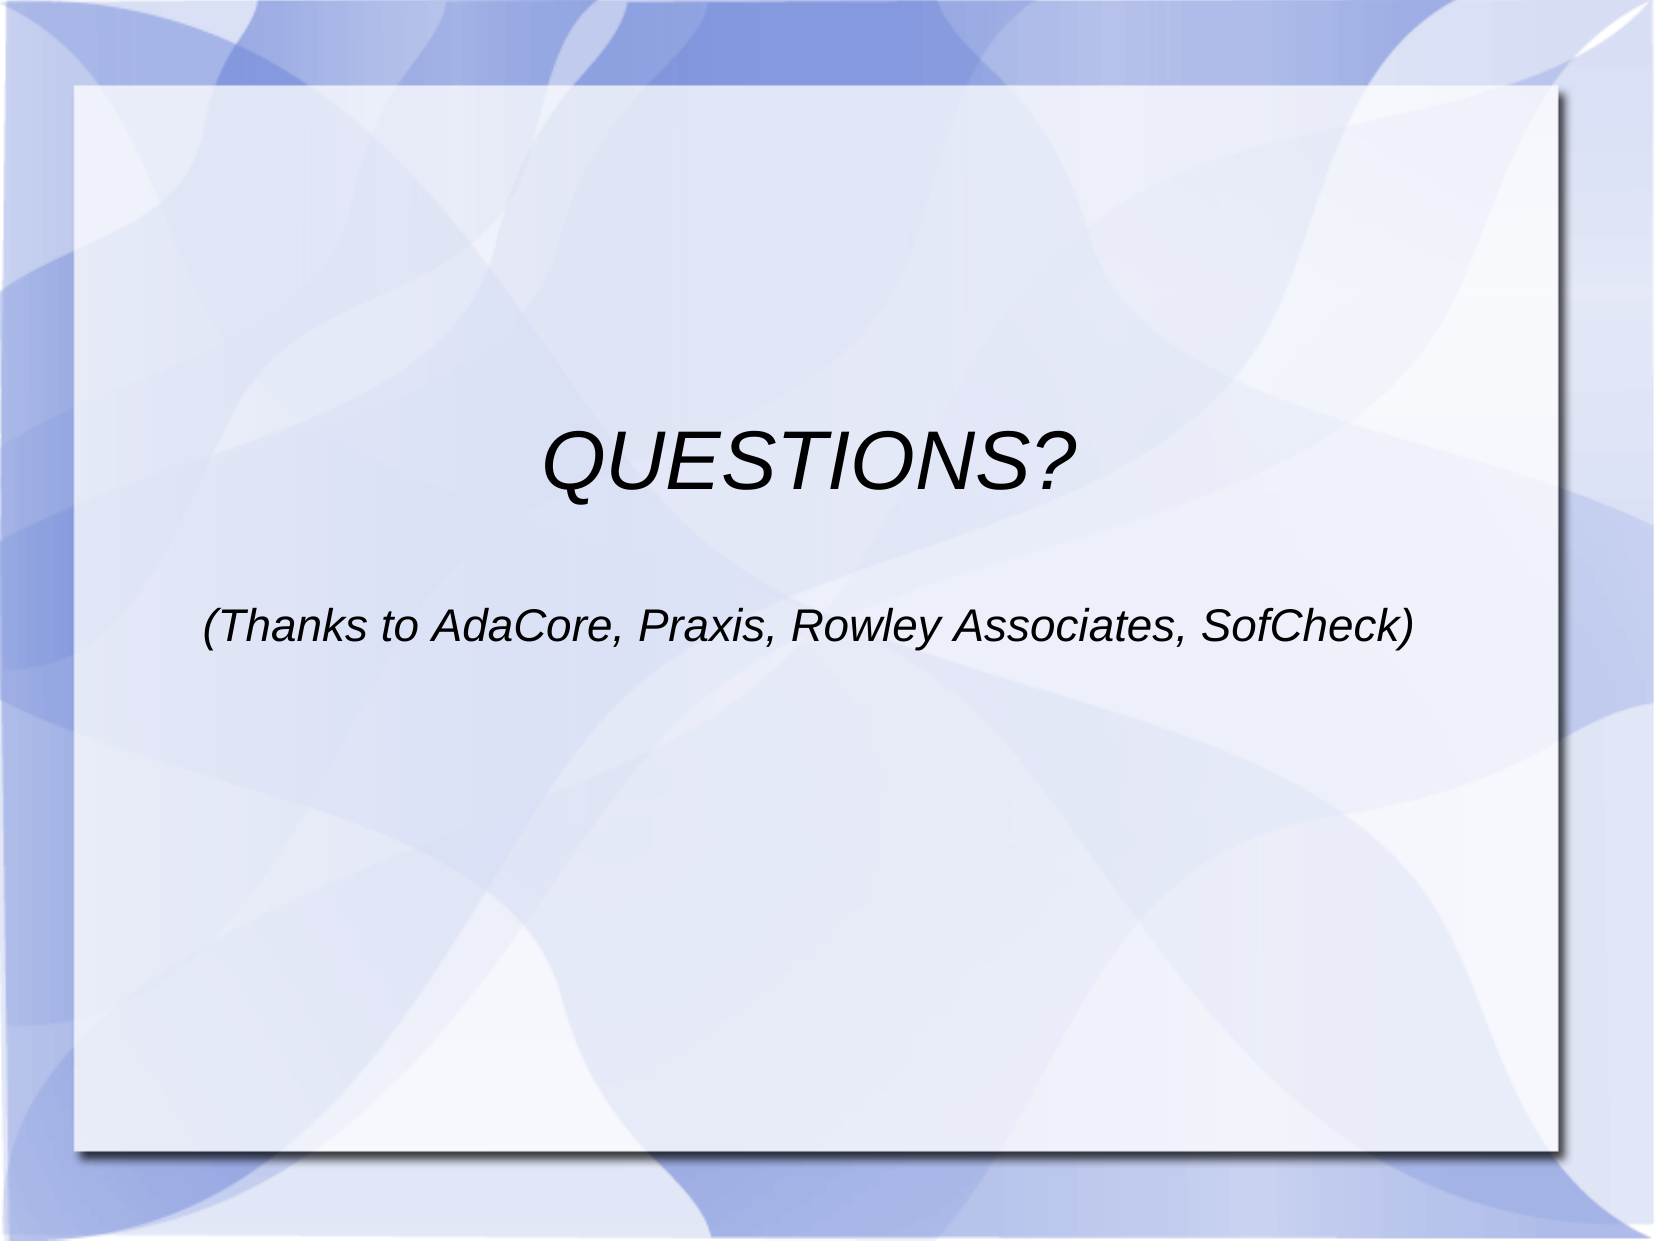

# QUESTIONS?
(Thanks to AdaCore, Praxis, Rowley Associates, SofCheck)